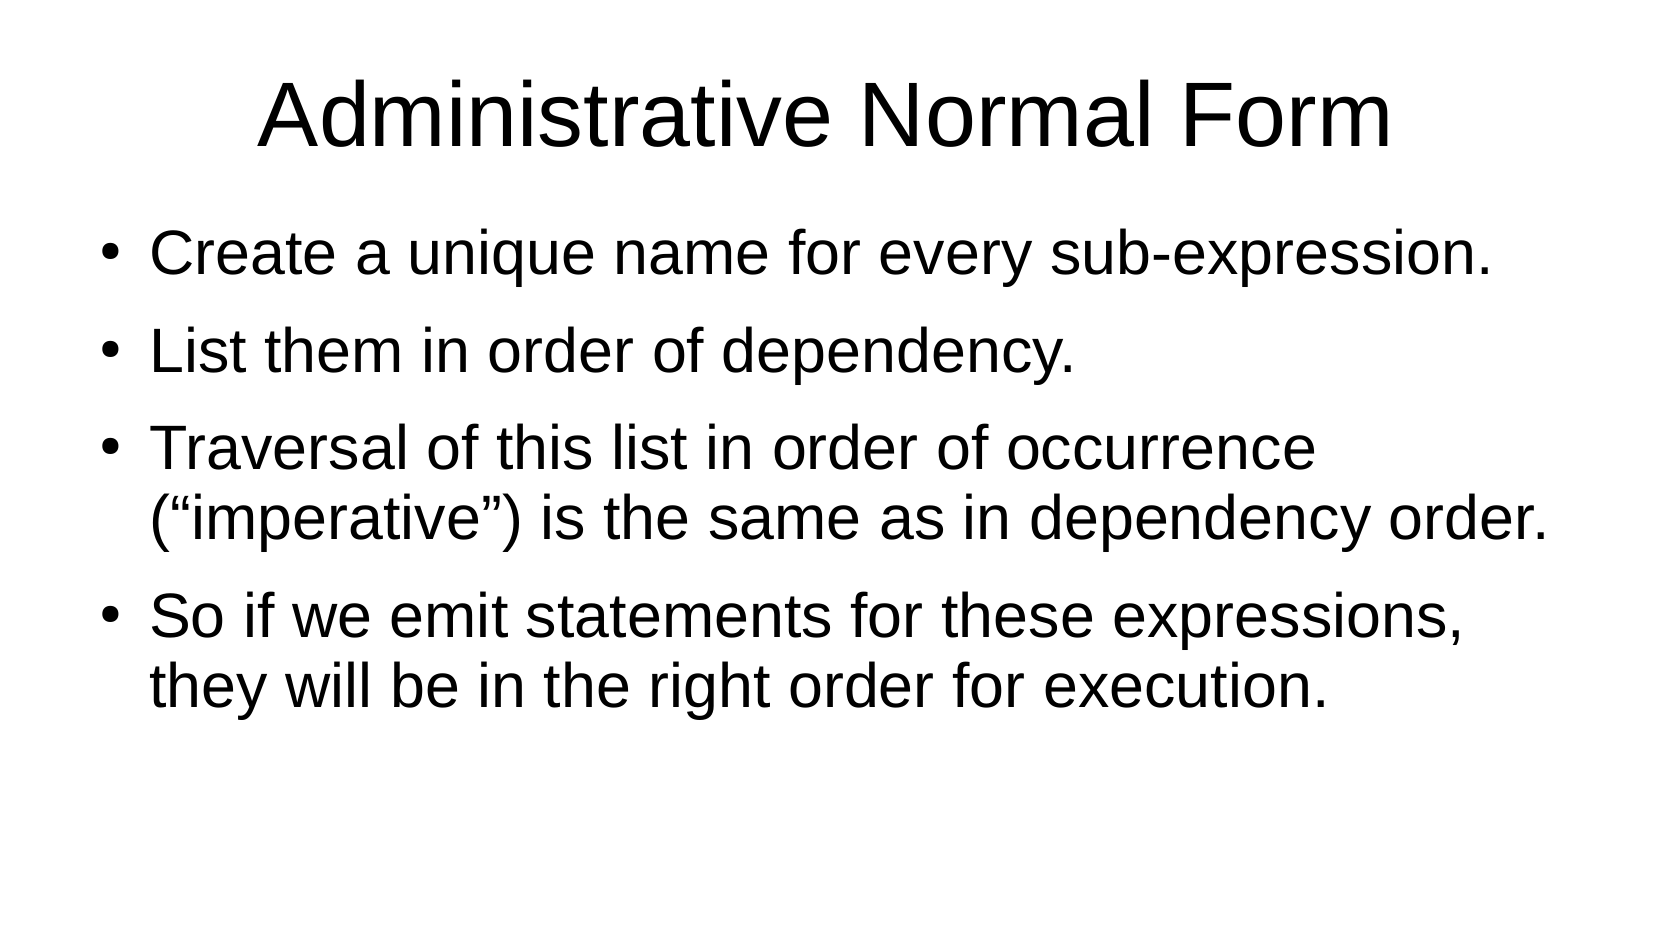

# Administrative Normal Form
Create a unique name for every sub-expression.
List them in order of dependency.
Traversal of this list in order of occurrence (“imperative”) is the same as in dependency order.
So if we emit statements for these expressions, they will be in the right order for execution.